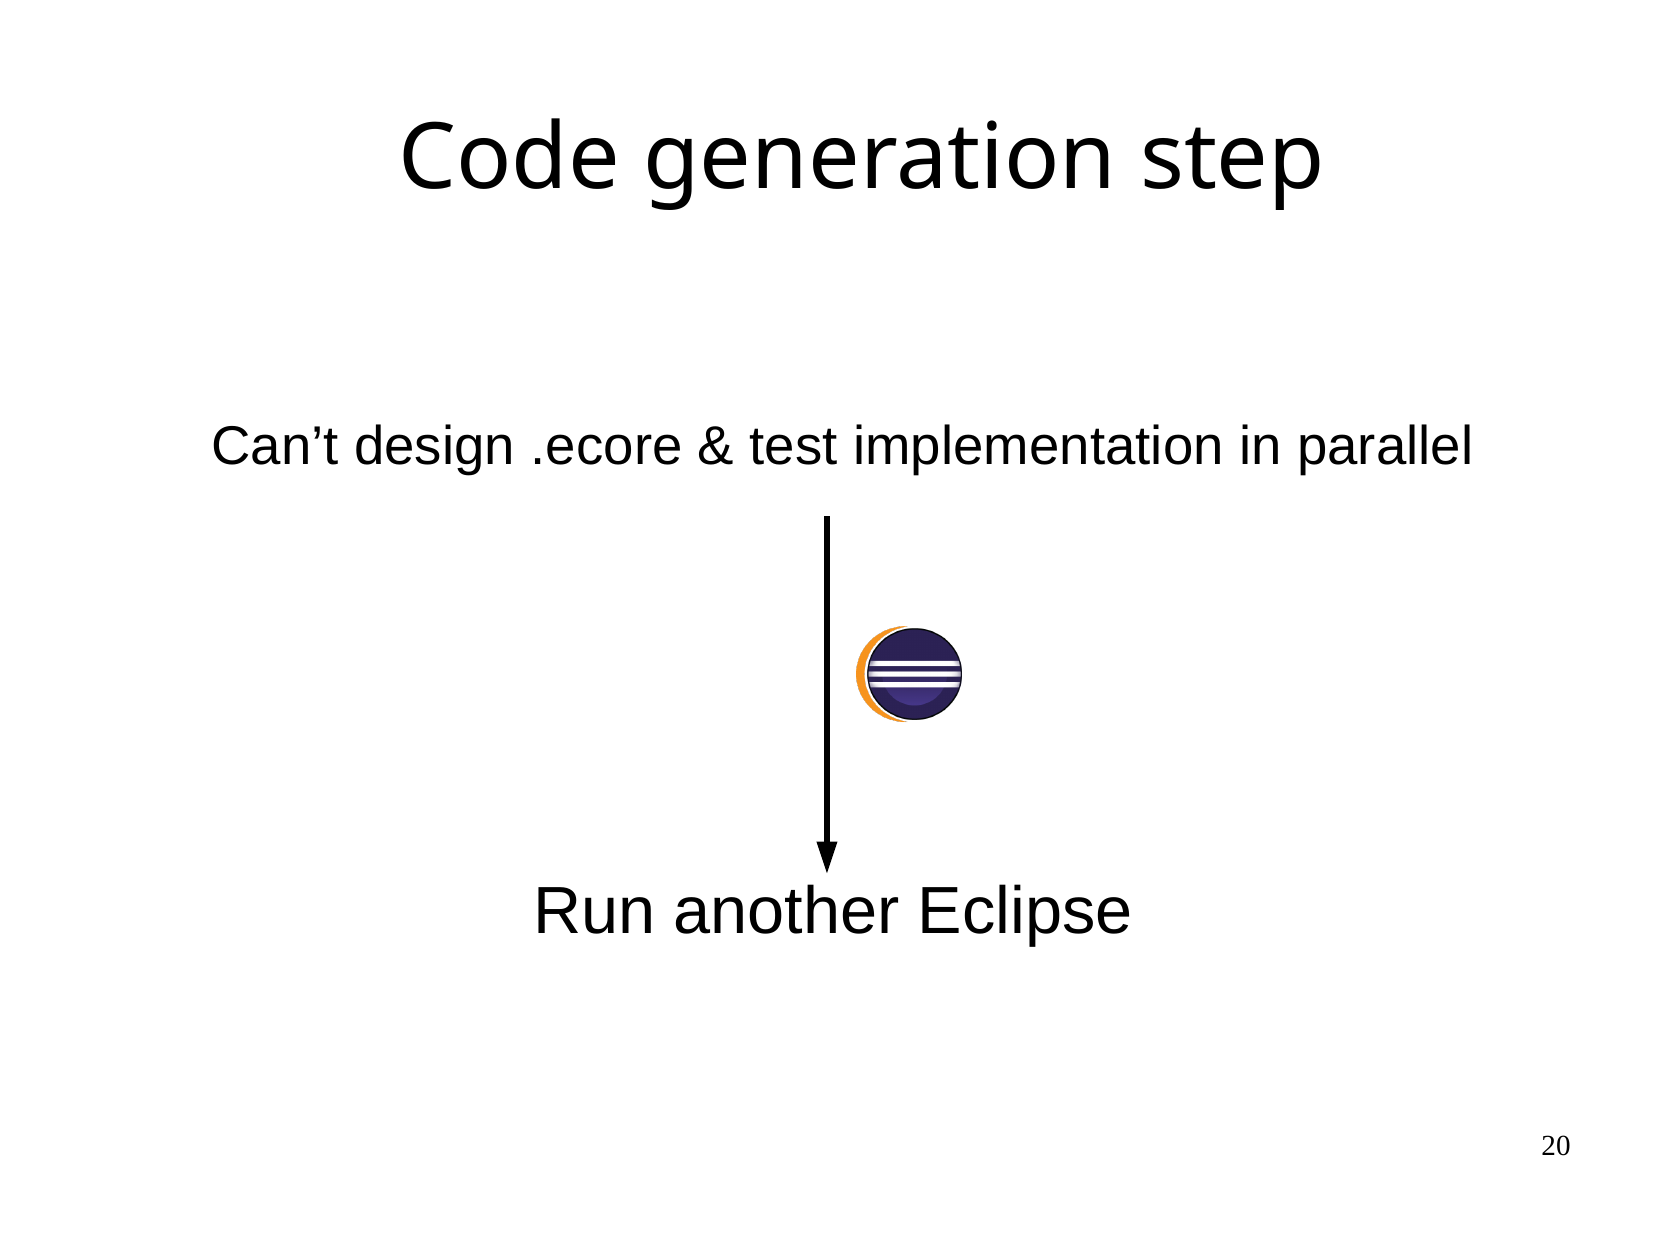

# Code generation step
Can’t design .ecore & test implementation in parallel
Run another Eclipse
20